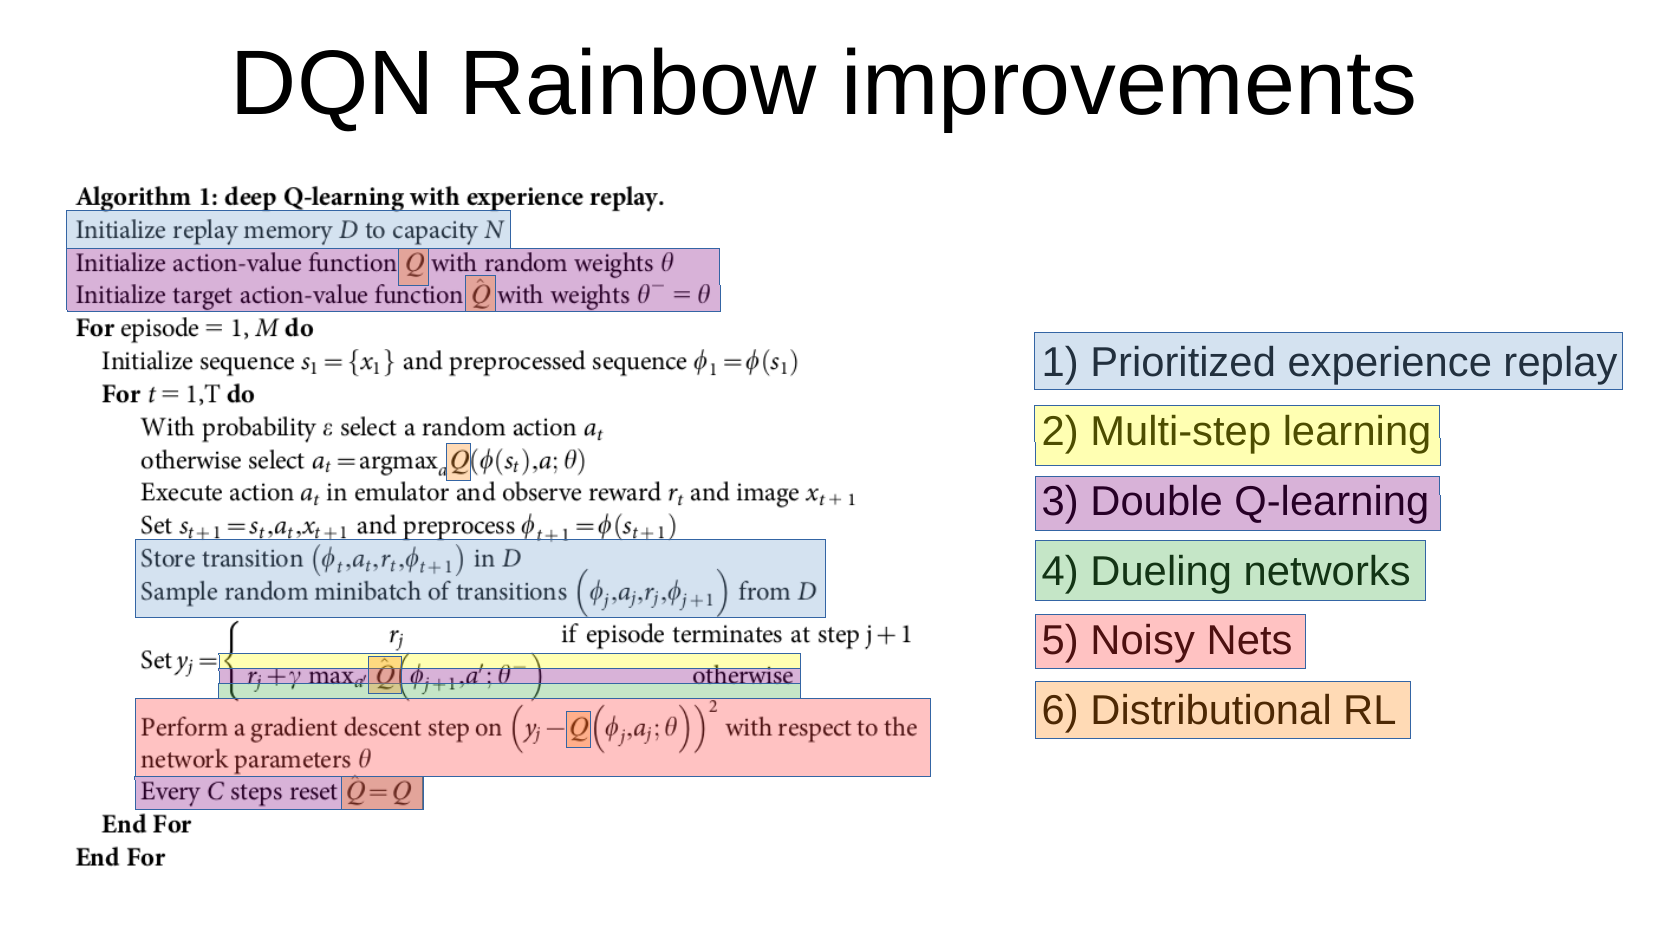

# DQN Rainbow improvements
1) Prioritized experience replay
2) Multi-step learning
3) Double Q-learning
4) Dueling networks
5) Noisy Nets
6) Distributional RL